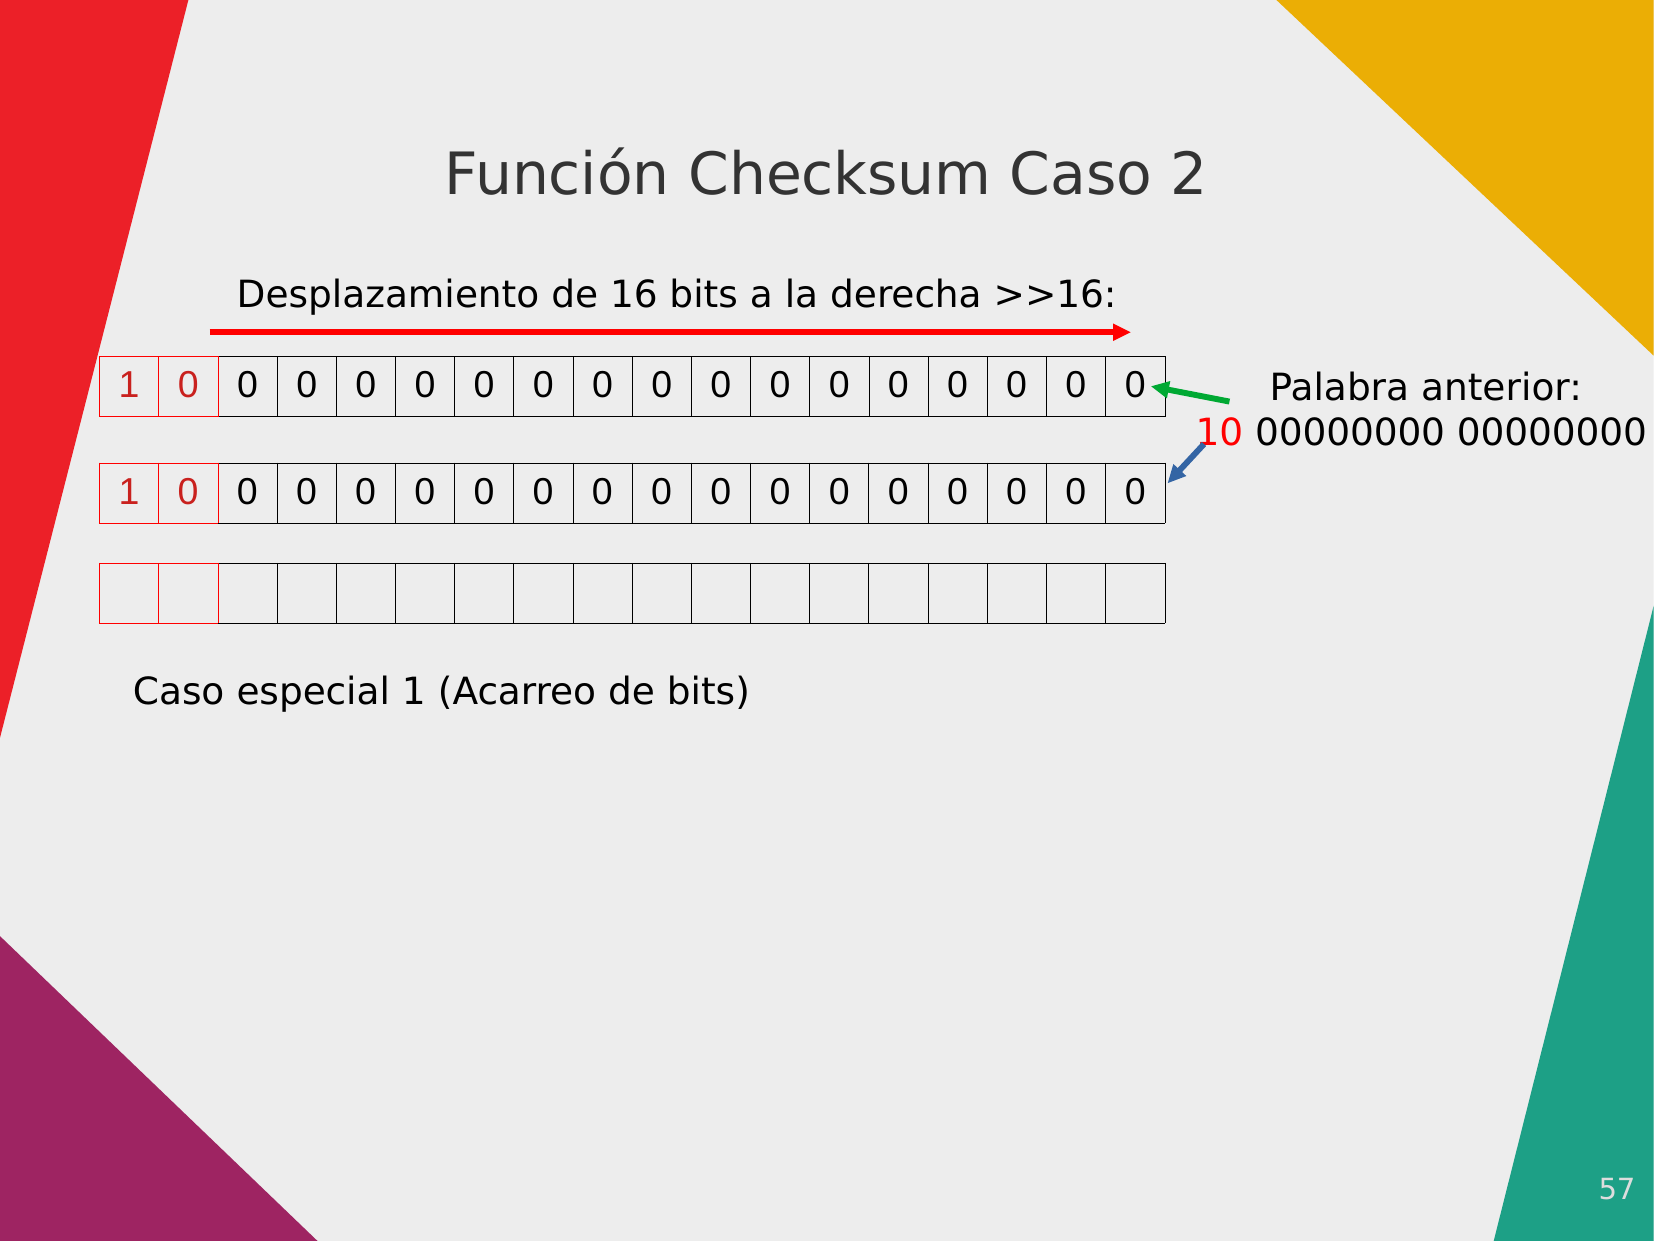

Función Checksum Caso 2
Palabra anterior:
10 00000000 00000000
Desplazamiento de 16 bits a la derecha >>16:
| 1 | 0 | 0 | 0 | 0 | 0 | 0 | 0 | 0 | 0 | 0 | 0 | 0 | 0 | 0 | 0 | 0 | 0 |
| --- | --- | --- | --- | --- | --- | --- | --- | --- | --- | --- | --- | --- | --- | --- | --- | --- | --- |
| 1 | 0 | 0 | 0 | 0 | 0 | 0 | 0 | 0 | 0 | 0 | 0 | 0 | 0 | 0 | 0 | 0 | 0 |
| --- | --- | --- | --- | --- | --- | --- | --- | --- | --- | --- | --- | --- | --- | --- | --- | --- | --- |
| | | | | | | | | | | | | | | | | | |
| --- | --- | --- | --- | --- | --- | --- | --- | --- | --- | --- | --- | --- | --- | --- | --- | --- | --- |
Caso especial 1 (Acarreo de bits)
57